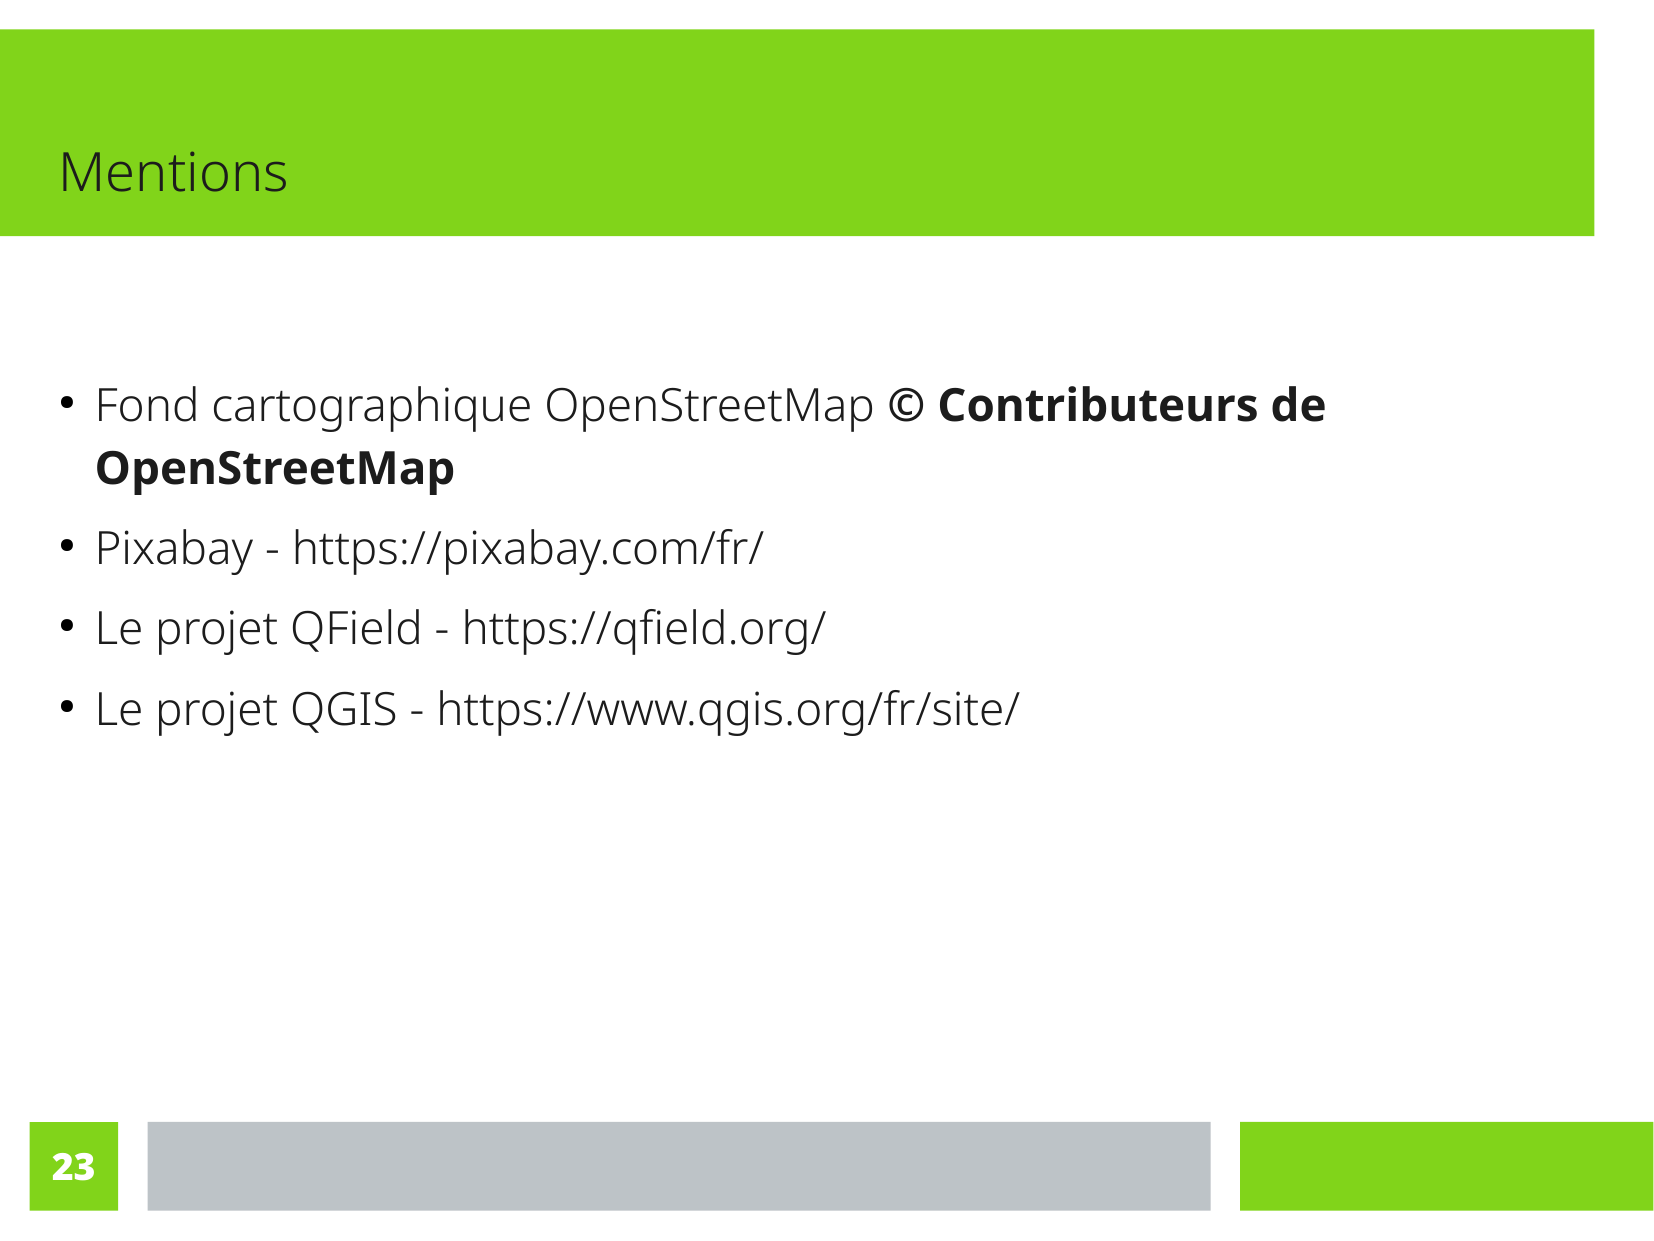

# Mentions
Fond cartographique OpenStreetMap © Contributeurs de OpenStreetMap
Pixabay - https://pixabay.com/fr/
Le projet QField - https://qfield.org/
Le projet QGIS - https://www.qgis.org/fr/site/
23